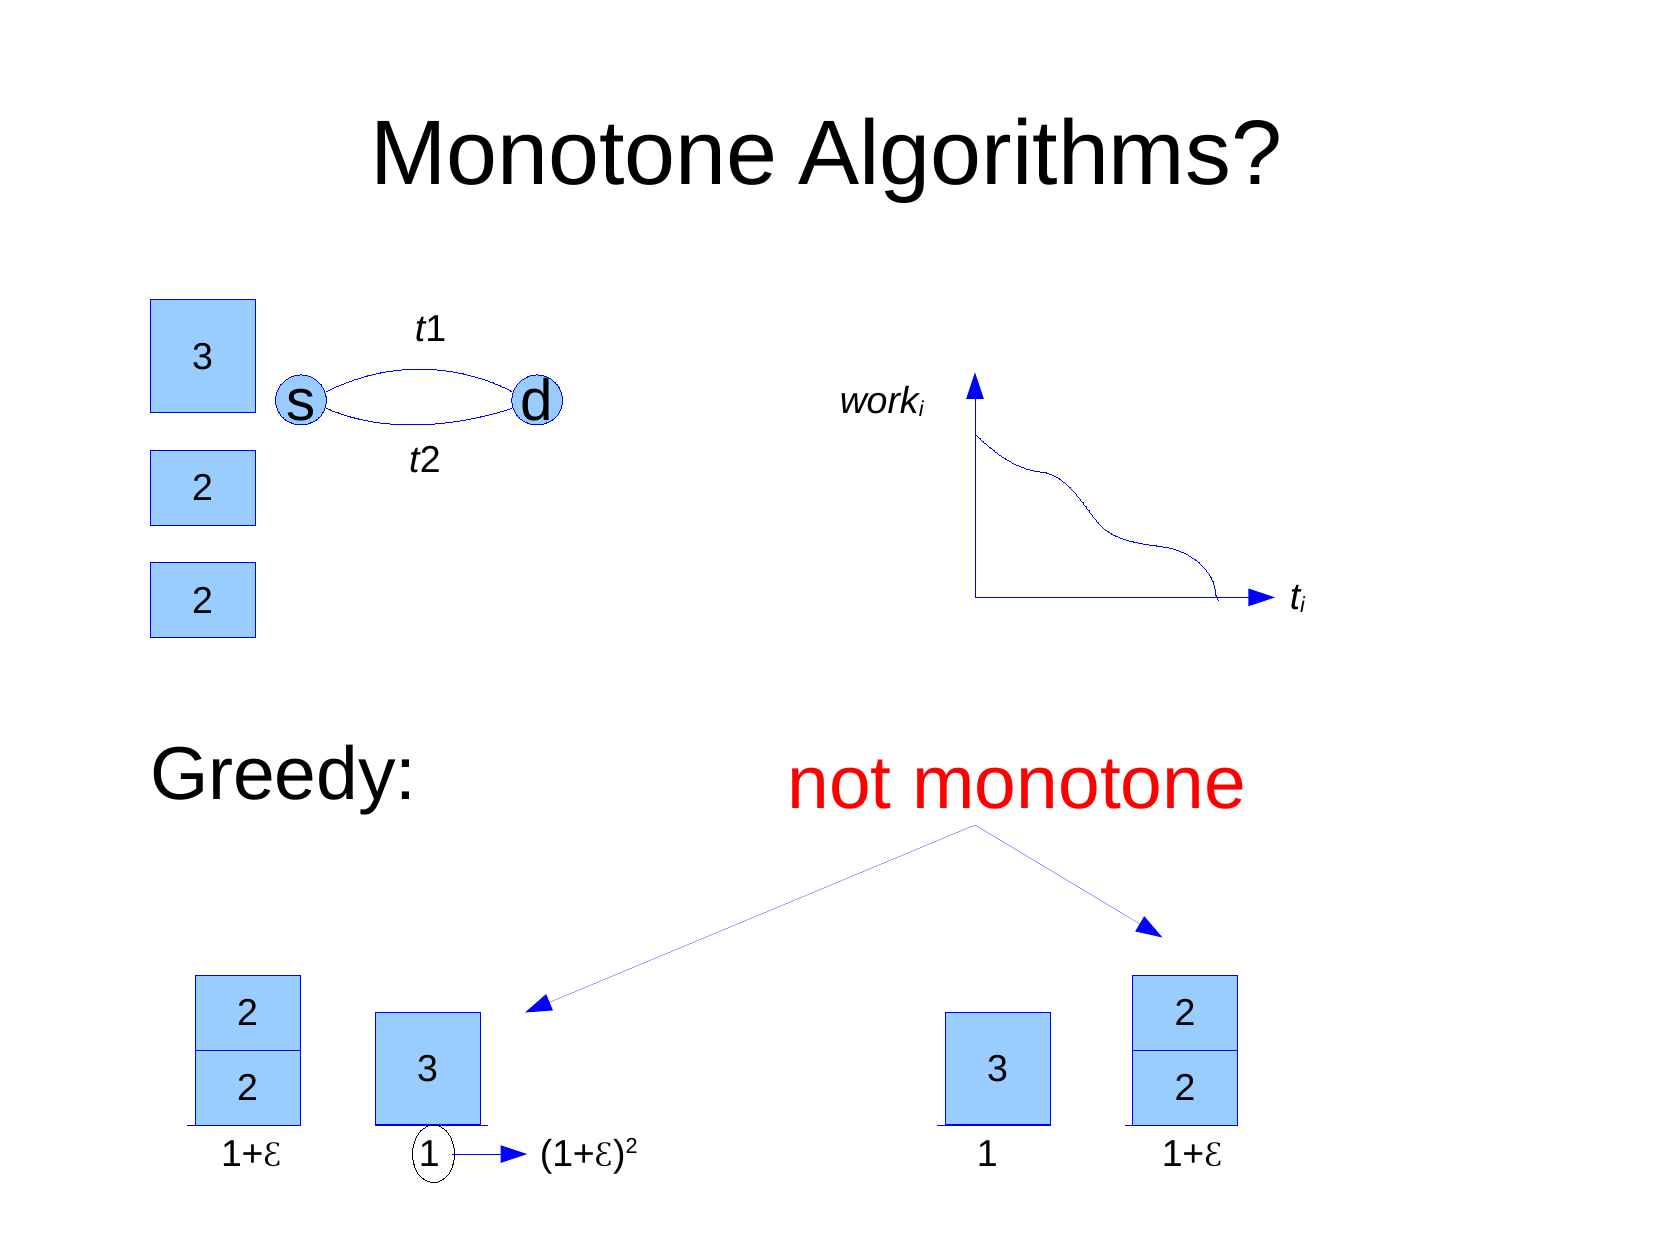

# Monotone Algorithms?
3
s
d
2
2
t1
worki
t2
ti
Greedy:
1+ℇ
1
not monotone
2
2
3
2
3
2
(1+ℇ)2
1
1+ℇ